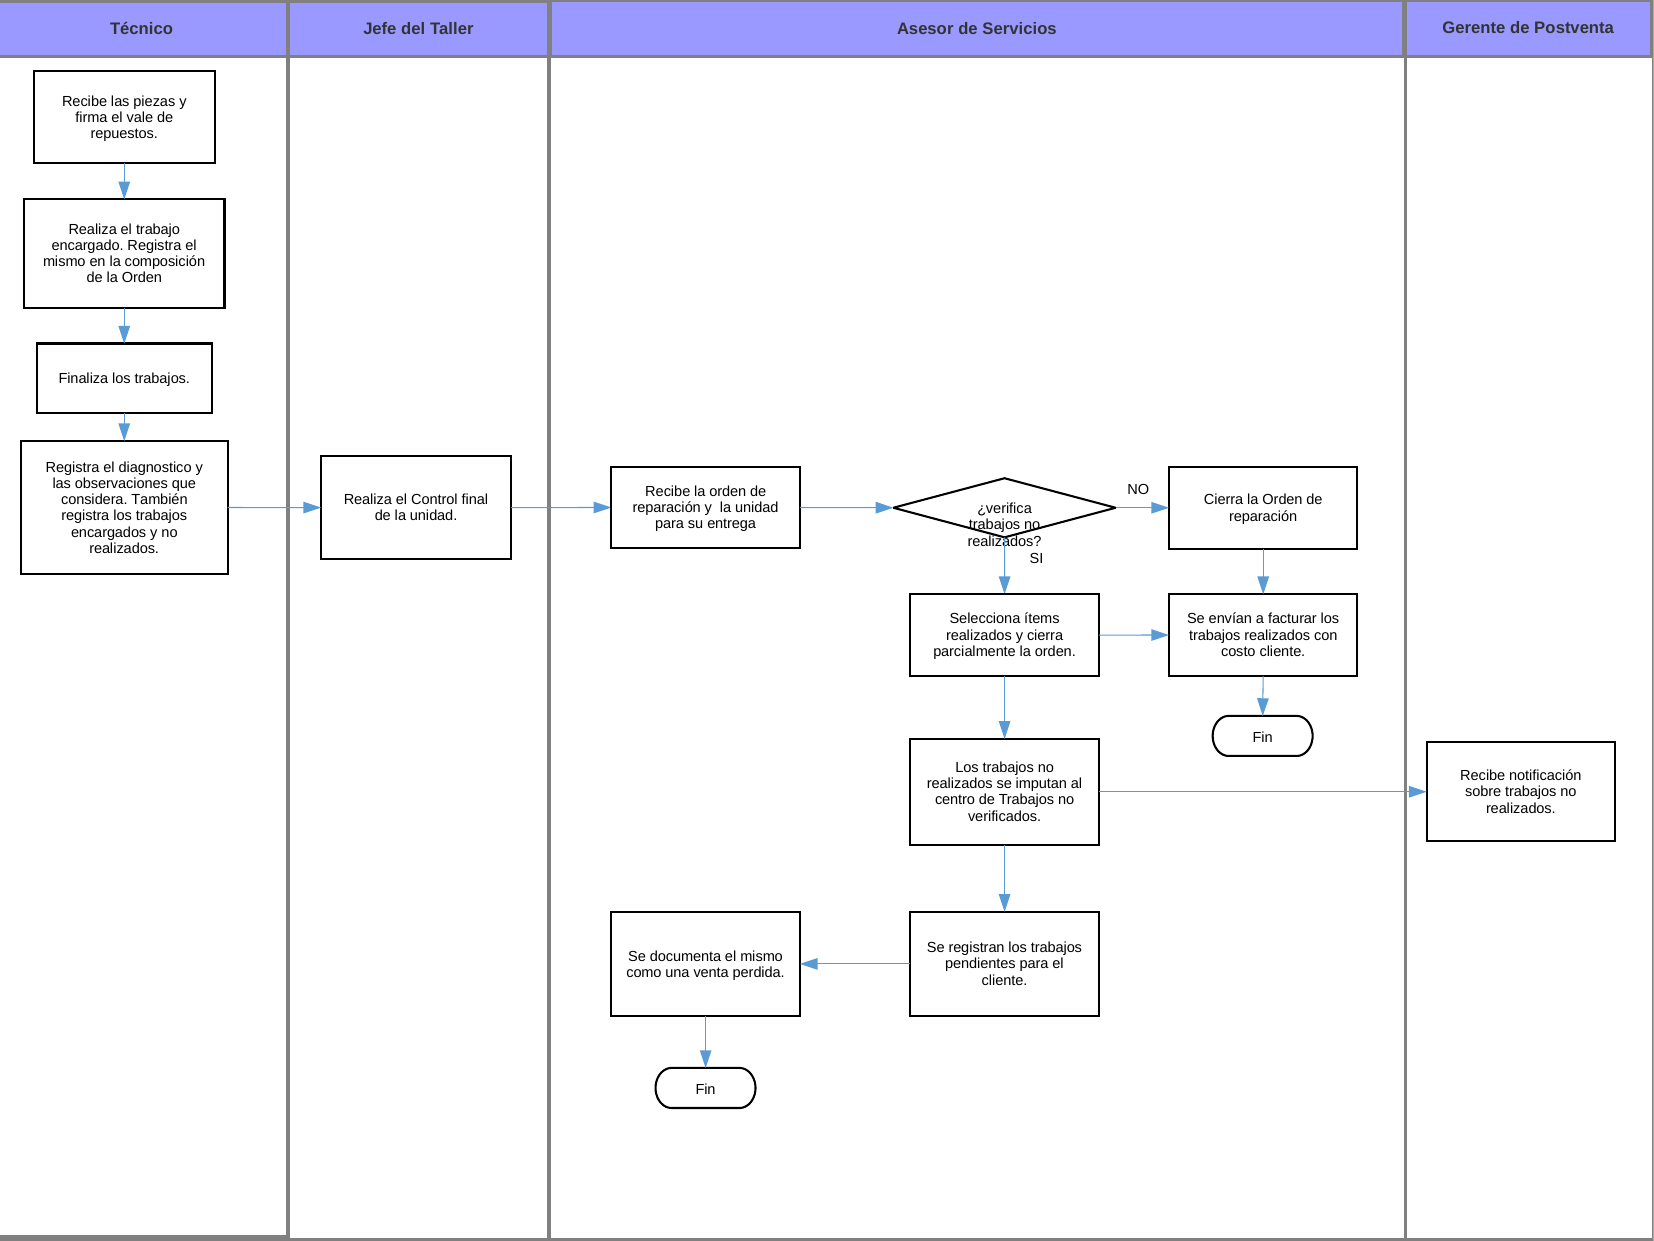

Gerente de Postventa
Asesor de Servicios
Técnico
Jefe del Taller
Recibe las piezas y firma el vale de repuestos.
Realiza el trabajo encargado. Registra el mismo en la composición de la Orden
Finaliza los trabajos.
Registra el diagnostico y las observaciones que considera. También registra los trabajos encargados y no realizados.
Realiza el Control final de la unidad.
Recibe la orden de reparación y la unidad para su entrega
Cierra la Orden de reparación
NO
¿verifica trabajos no realizados?
SI
Selecciona ítems realizados y cierra parcialmente la orden.
Se envían a facturar los trabajos realizados con costo cliente.
Fin
Los trabajos no realizados se imputan al centro de Trabajos no verificados.
Recibe notificación sobre trabajos no realizados.
Se documenta el mismo como una venta perdida.
Se registran los trabajos pendientes para el cliente.
Fin